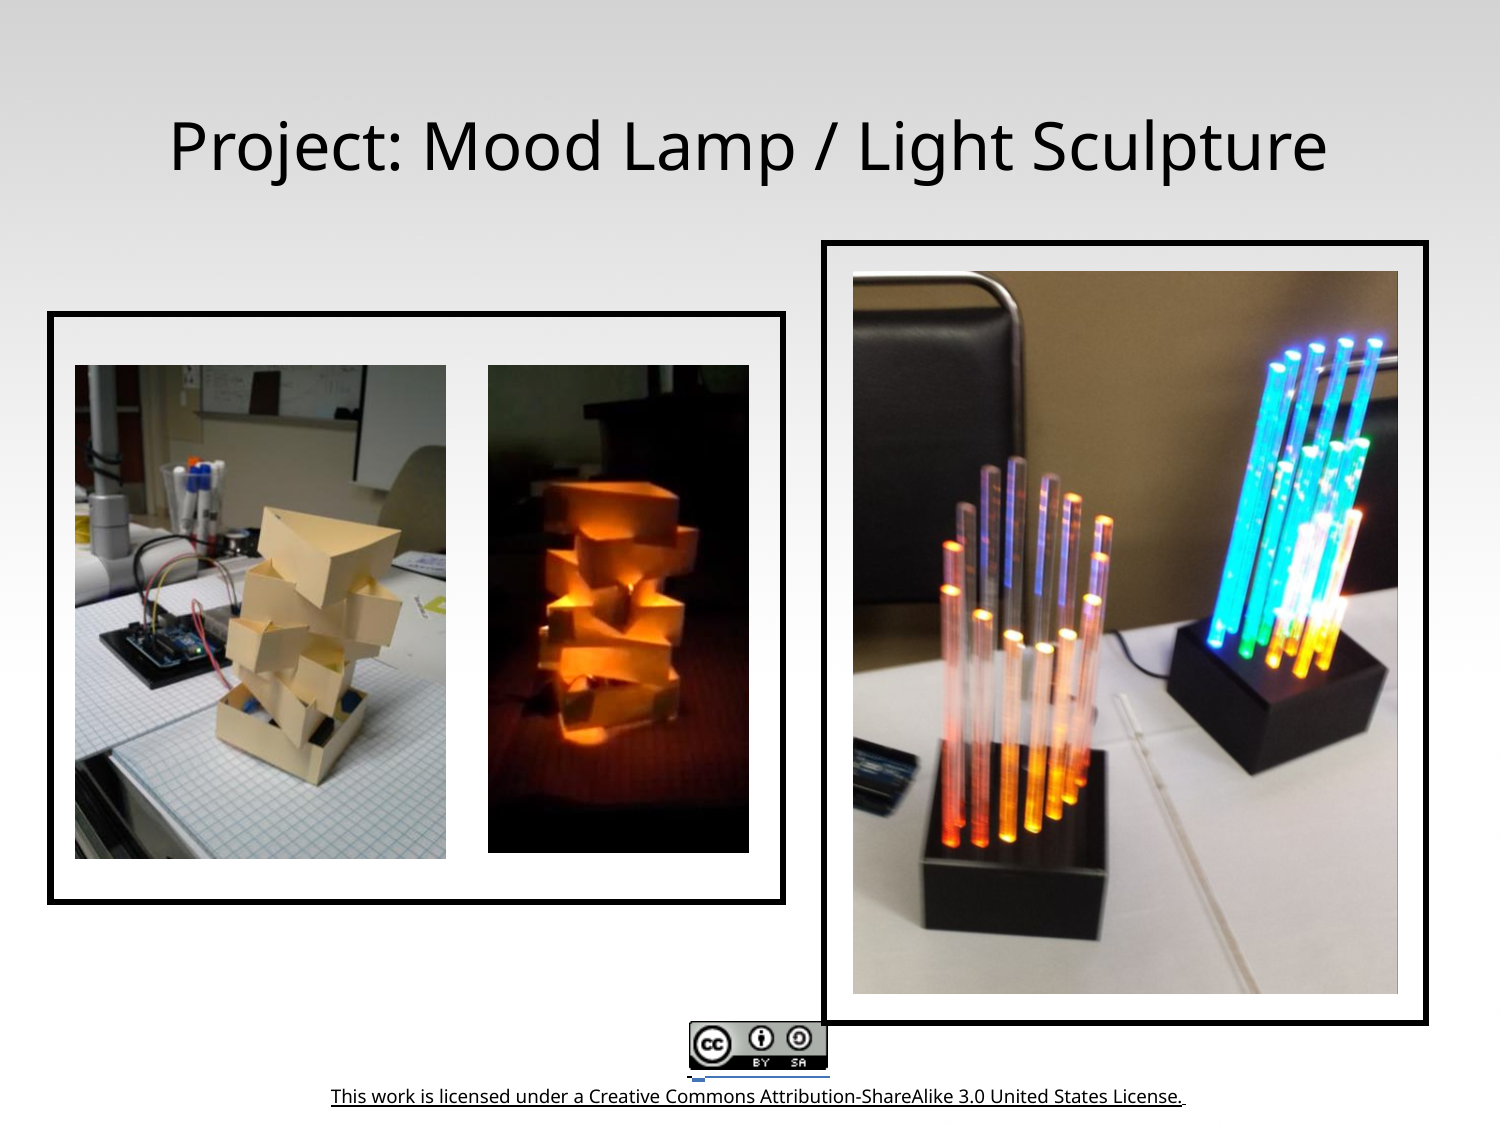

# Project: Mood Lamp / Light Sculpture